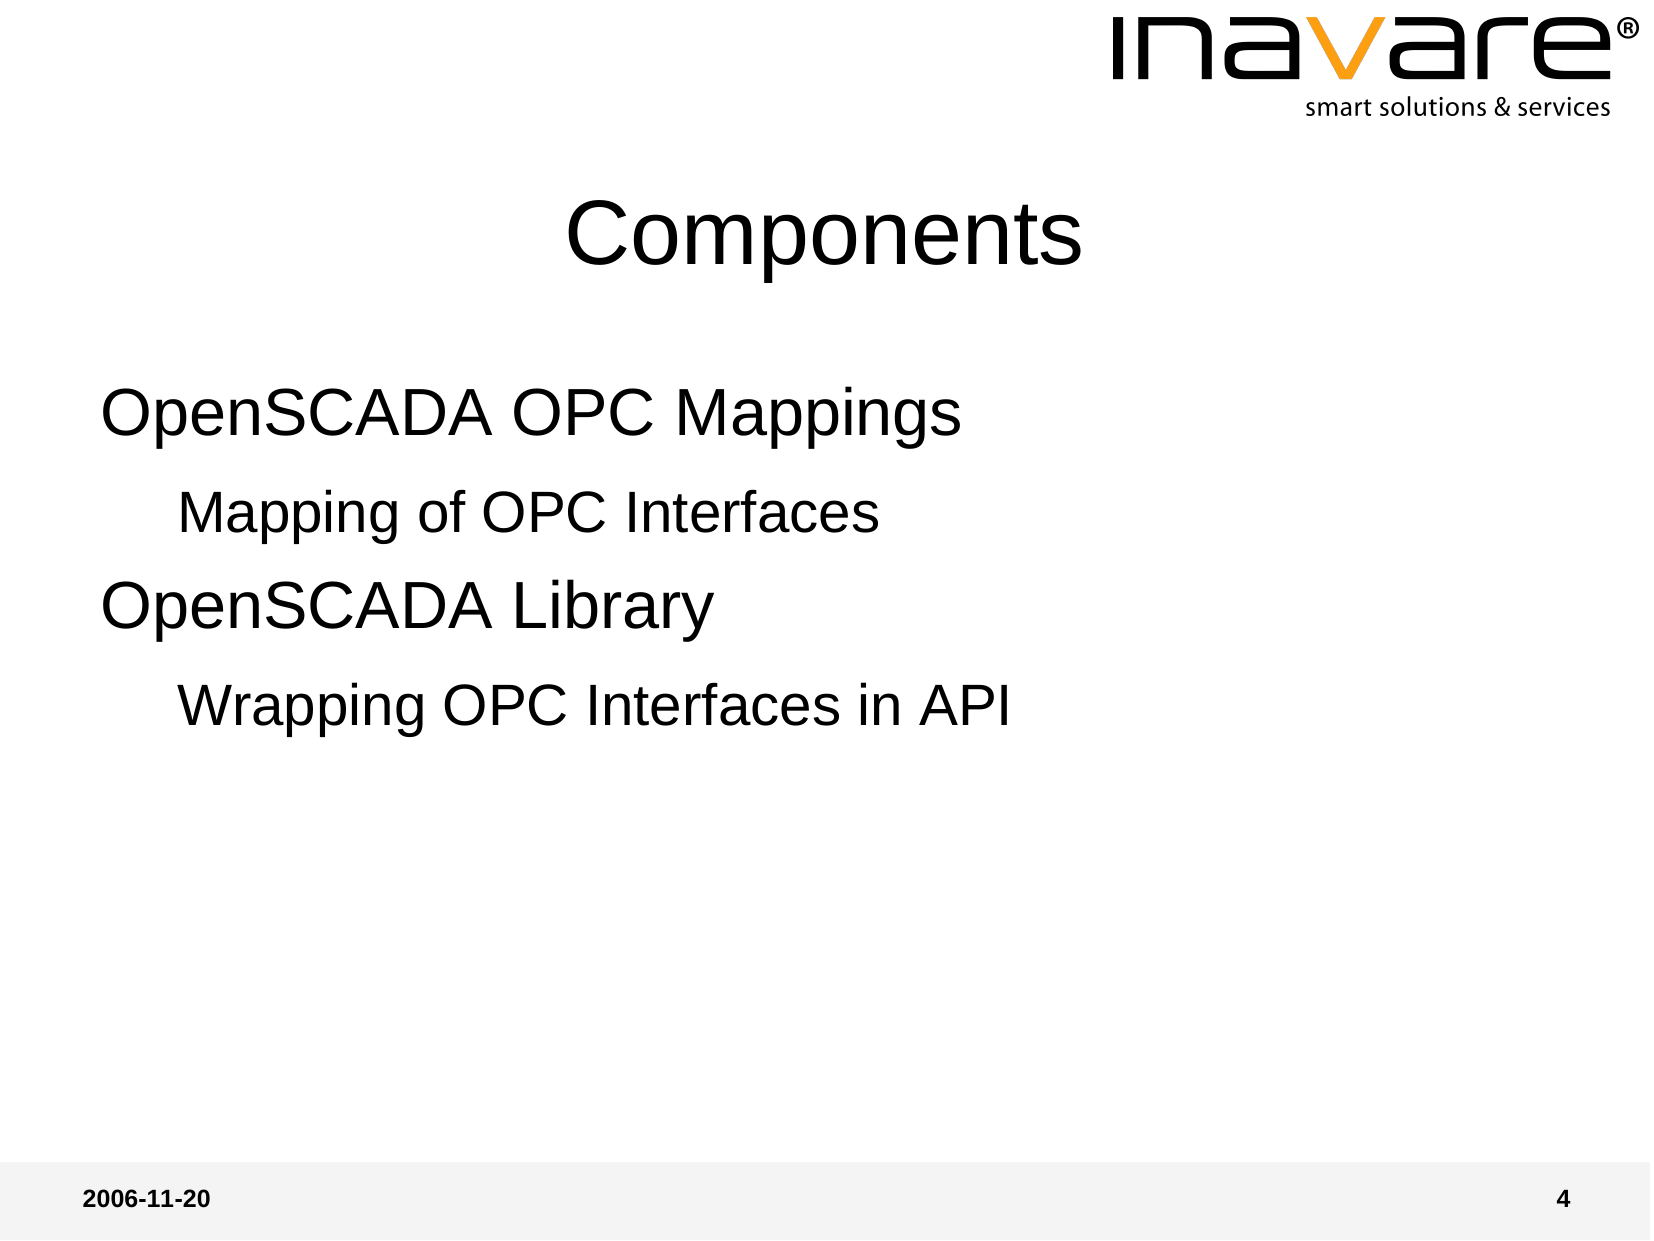

# Components
OpenSCADA OPC Mappings
Mapping of OPC Interfaces
OpenSCADA Library
Wrapping OPC Interfaces in API
2006-11-20
4